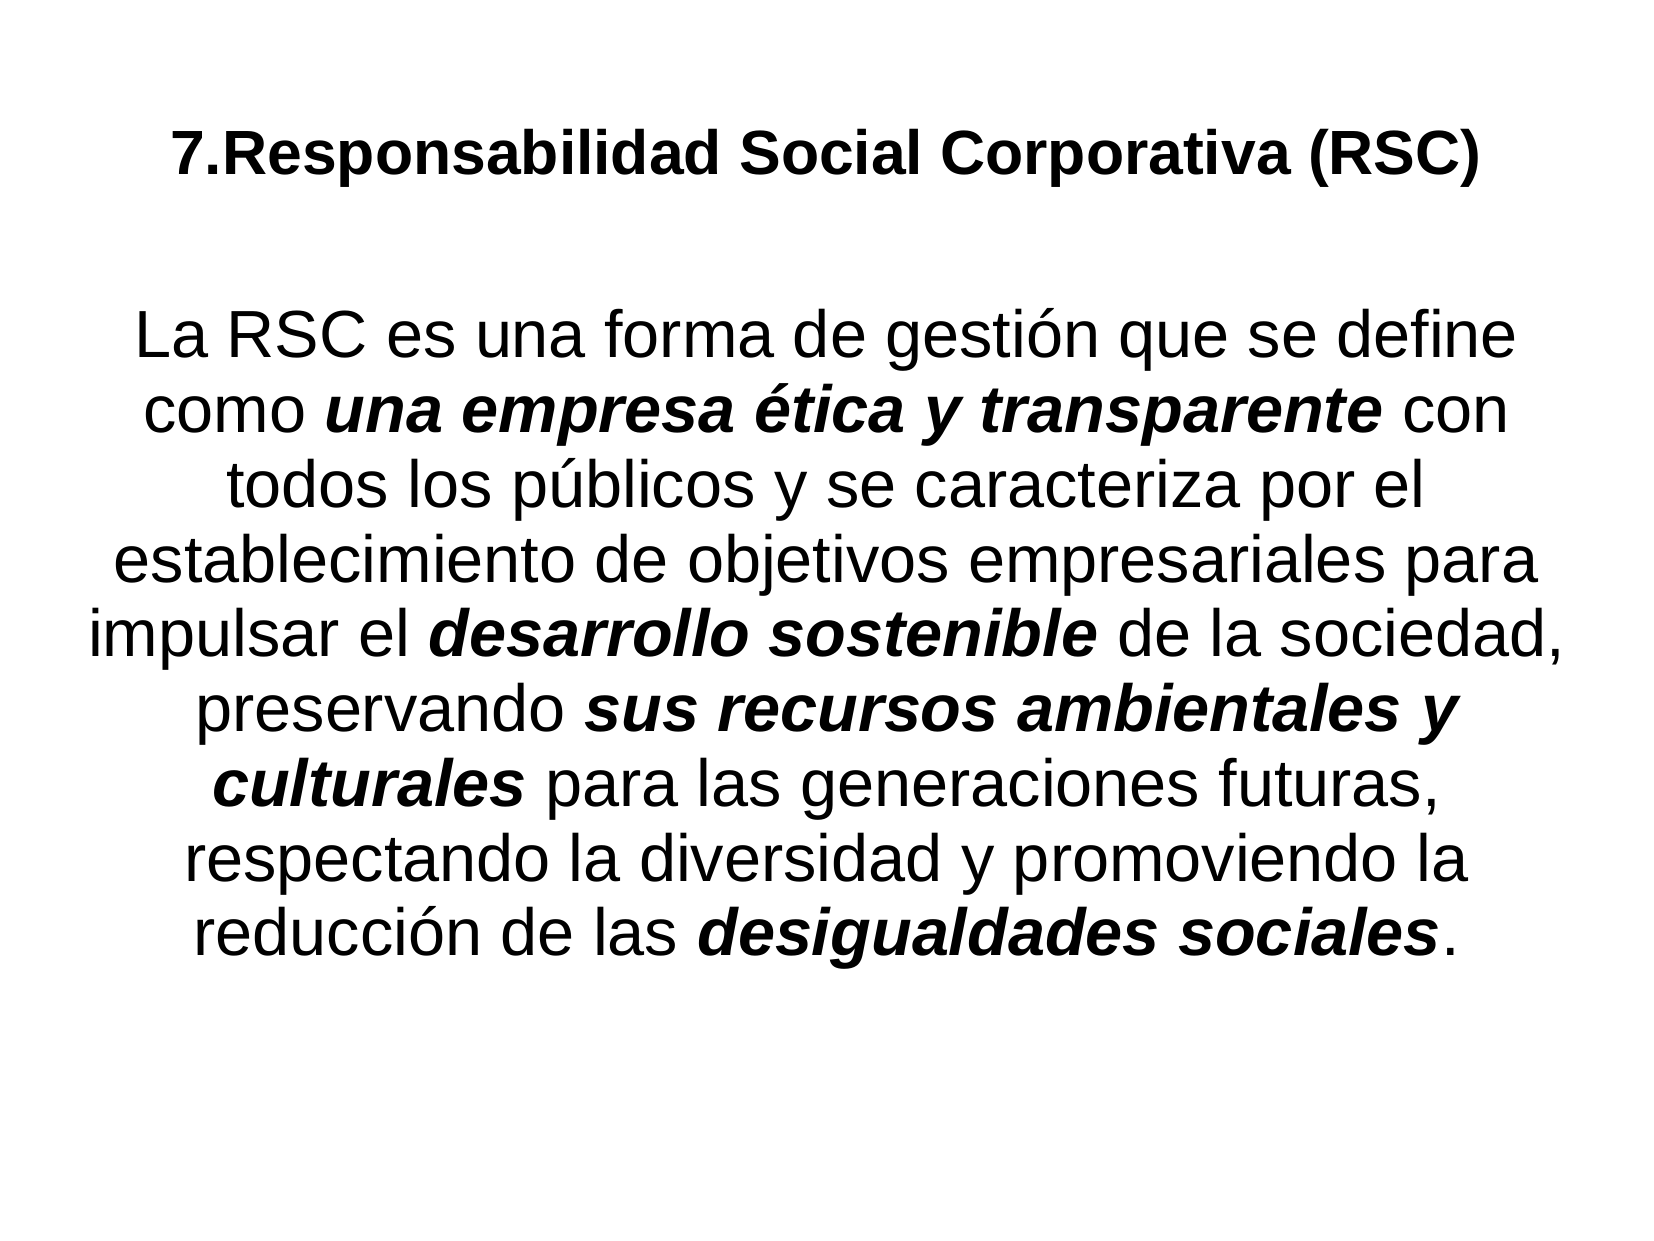

# 7.Responsabilidad Social Corporativa (RSC)
La RSC es una forma de gestión que se define como una empresa ética y transparente con todos los públicos y se caracteriza por el establecimiento de objetivos empresariales para impulsar el desarrollo sostenible de la sociedad, preservando sus recursos ambientales y culturales para las generaciones futuras, respectando la diversidad y promoviendo la reducción de las desigualdades sociales.